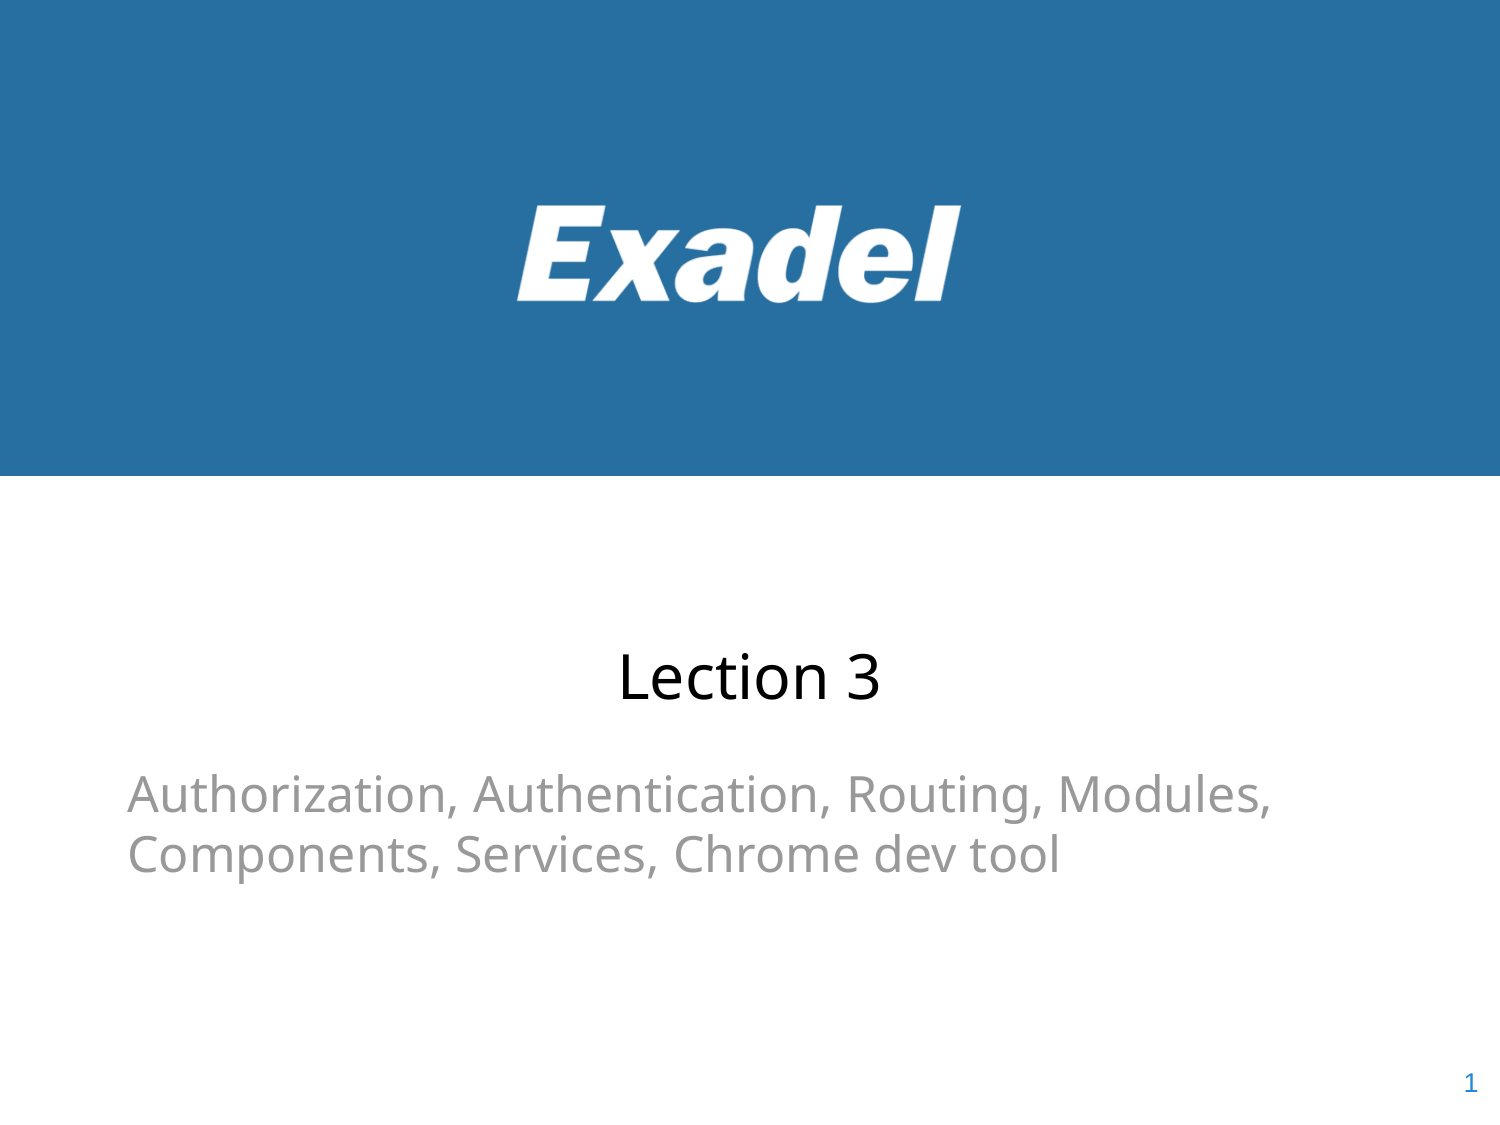

# Lection 3
Authorization, Authentication, Routing, Modules, Components, Services, Chrome dev tool